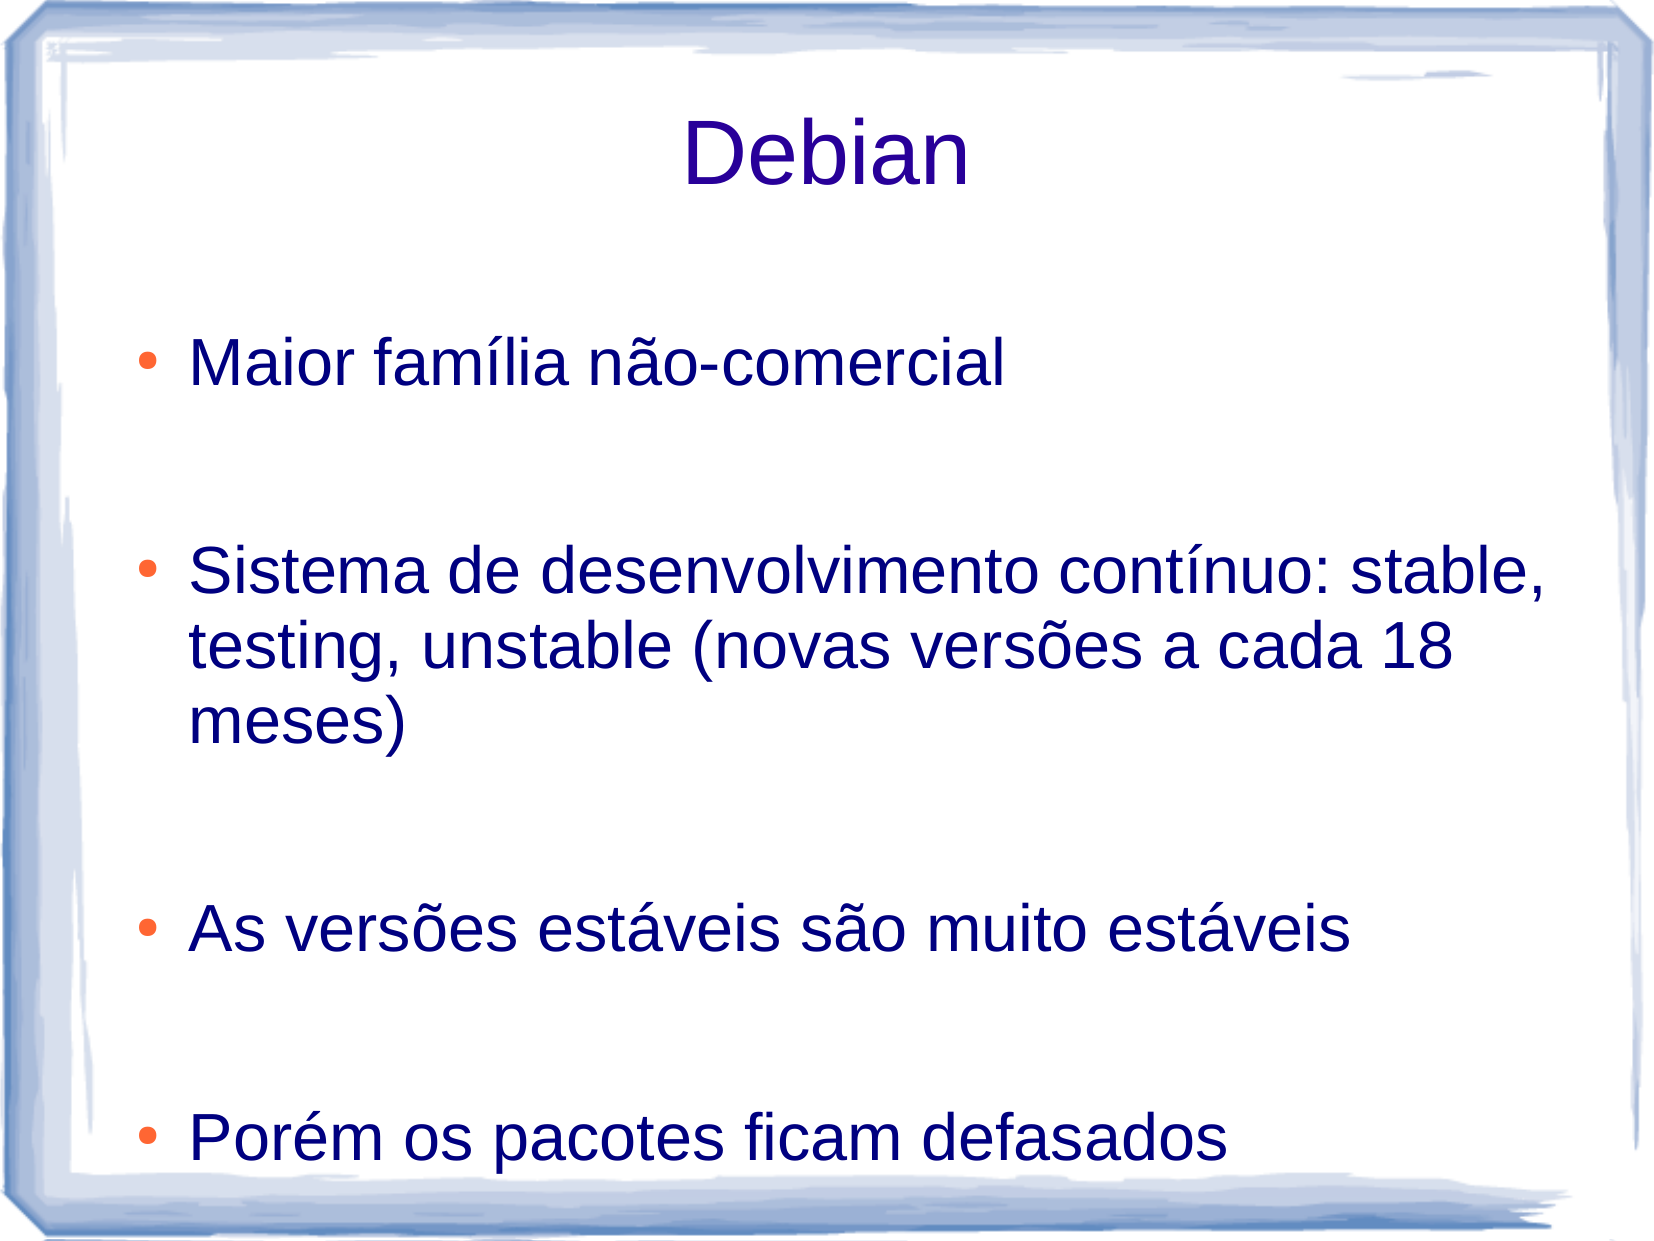

# Debian
Maior família não-comercial
Sistema de desenvolvimento contínuo: stable, testing, unstable (novas versões a cada 18 meses)
As versões estáveis são muito estáveis
Porém os pacotes ficam defasados